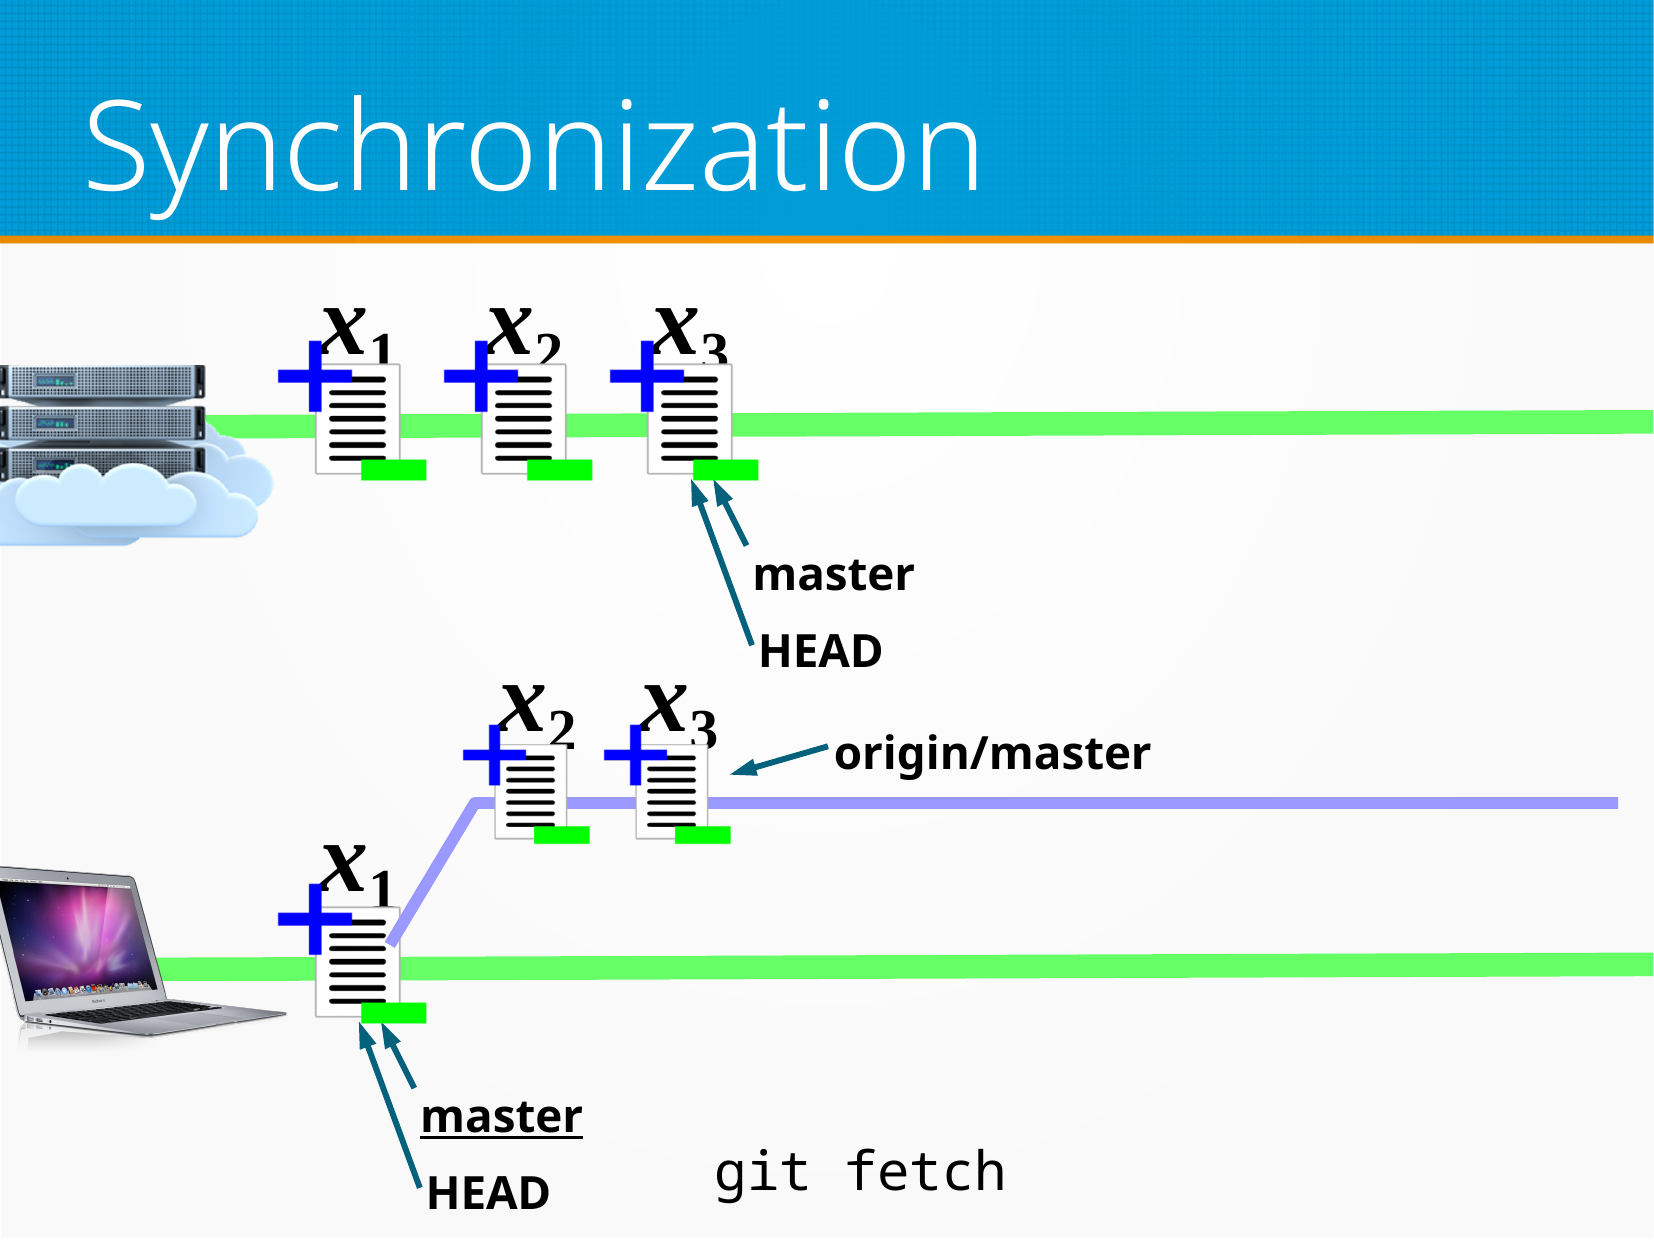

# Synchronization
x1
x2
x3
master
HEAD
x2
x3
origin/master
x1
master
git fetch
HEAD